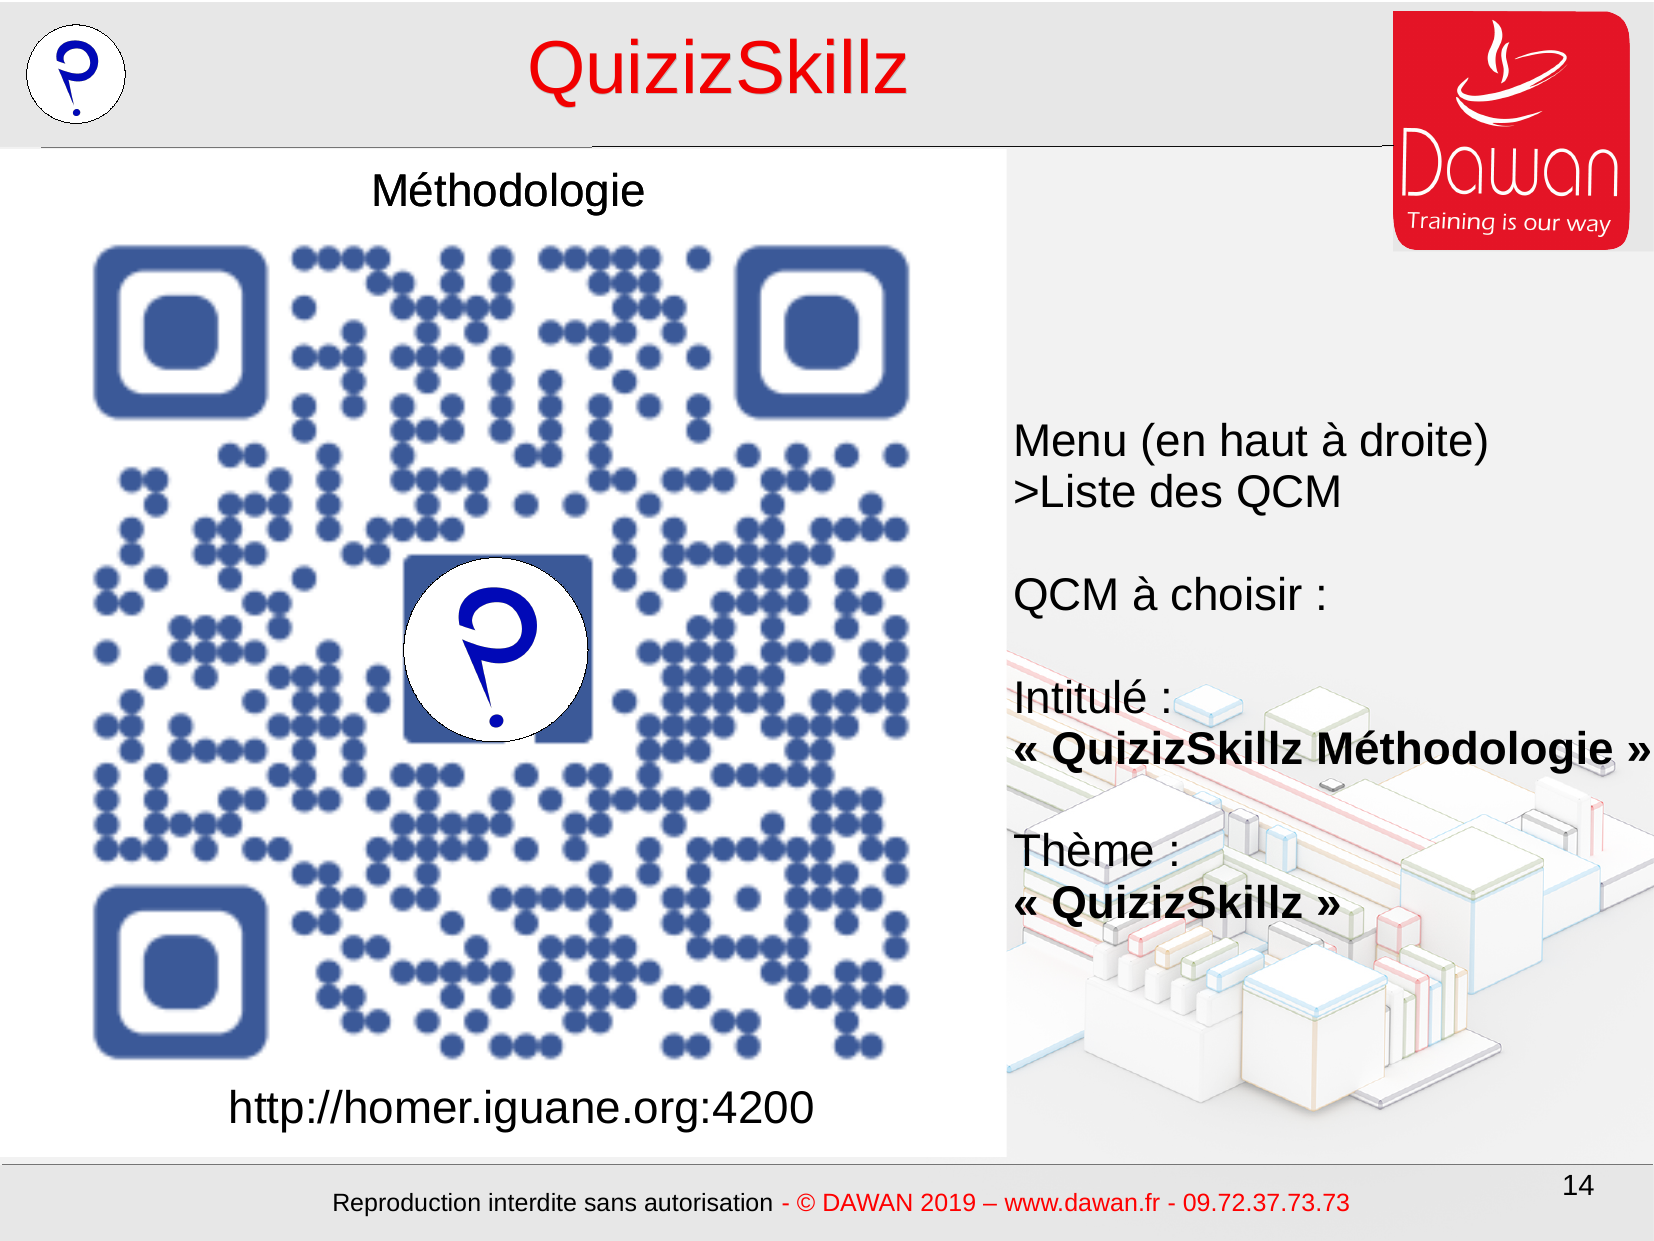

# QuizizSkillz
Méthodologie
Méthodologie
Menu (en haut à droite)
>Liste des QCM
QCM à choisir :
Intitulé :
« QuizizSkillz Méthodologie »
Thème :
« QuizizSkillz »
http://homer.iguane.org:4200
14